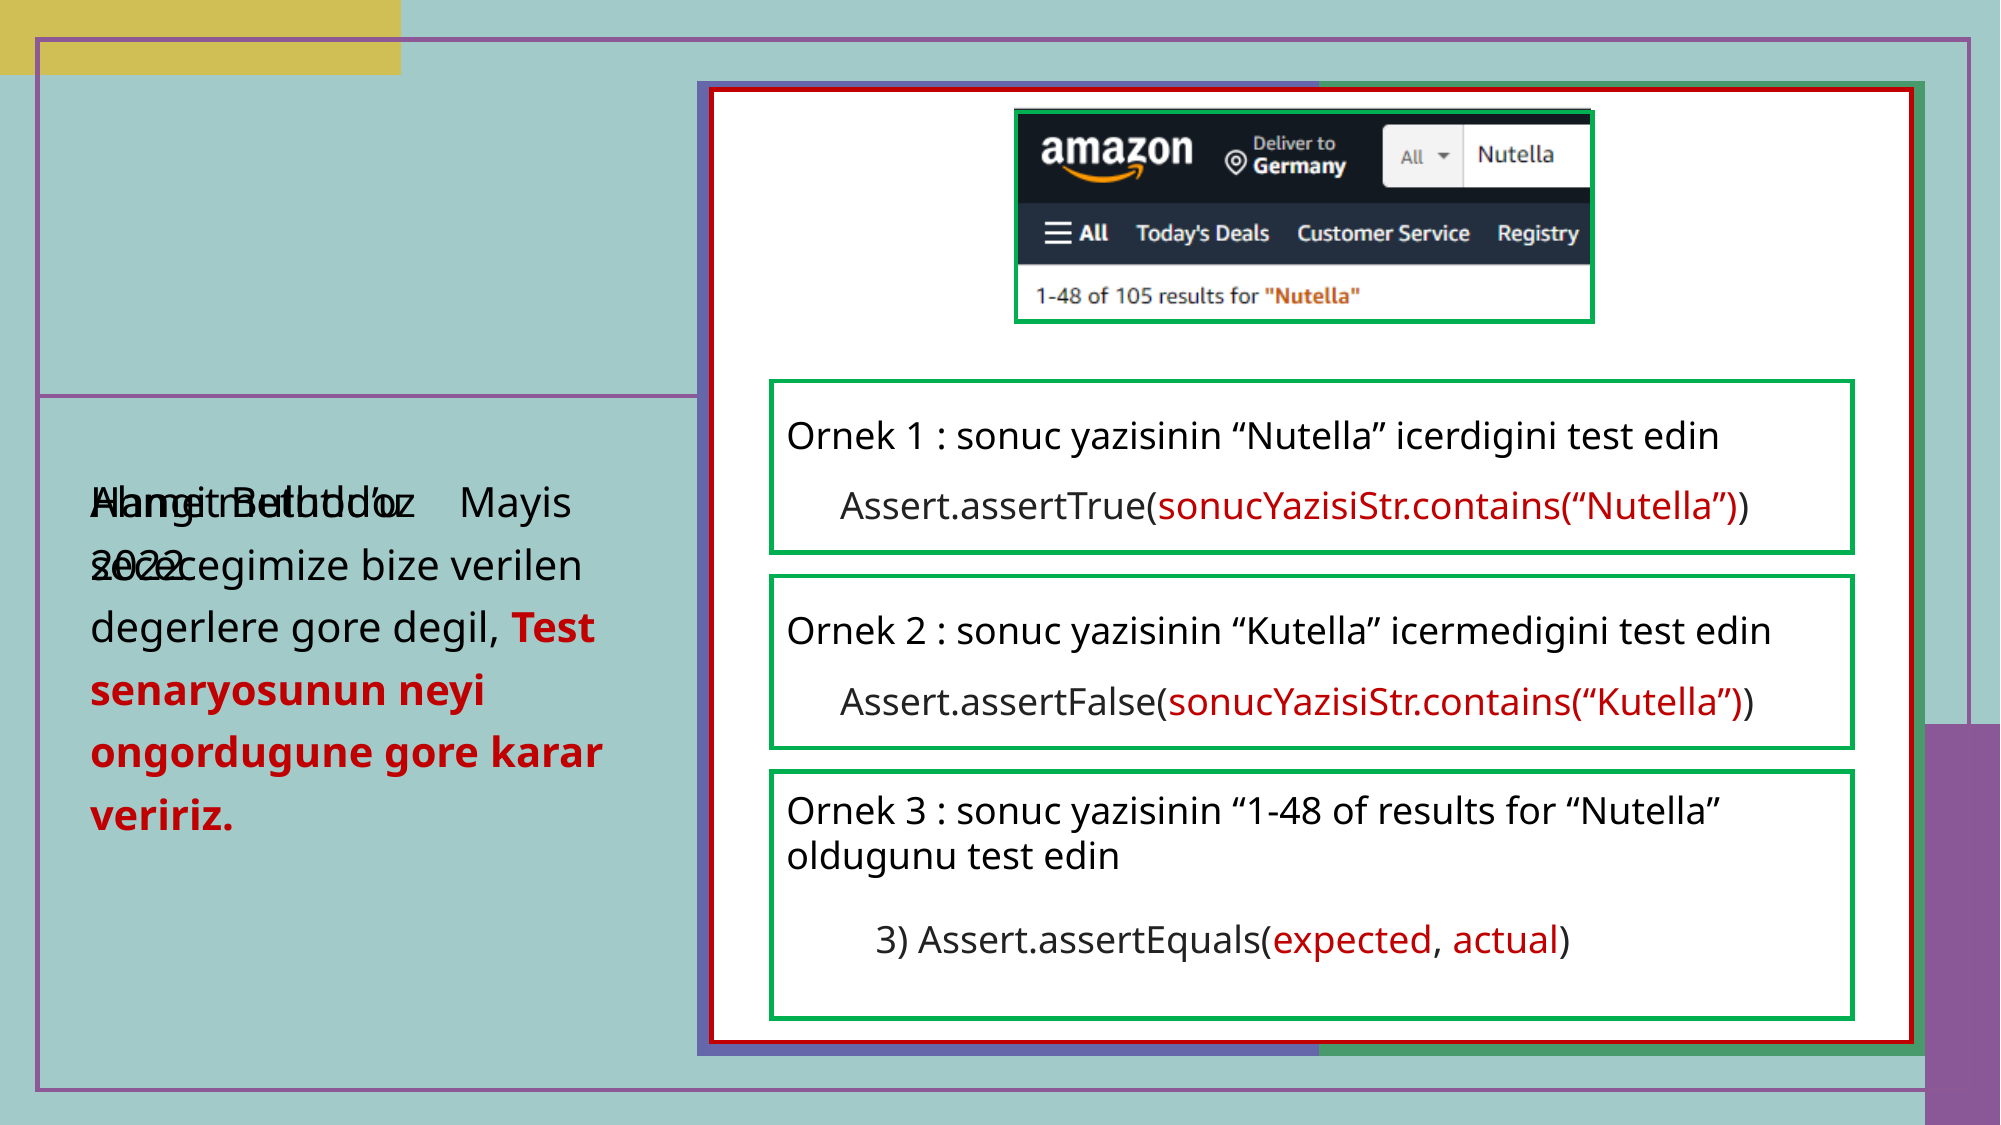

# Assertion Method’lari
Ornek 1 : sonuc yazisinin “Nutella” icerdigini test edin
Hangi method’u sececegimize bize verilen degerlere gore degil, Test senaryosunun neyi ongordugune gore karar veririz.
Ahmet Bulutluoz Mayis 2022
Assert.assertTrue(sonucYazisiStr.contains(“Nutella”))
Ornek 2 : sonuc yazisinin “Kutella” icermedigini test edin
Assert.assertFalse(sonucYazisiStr.contains(“Kutella”))
Ornek 3 : sonuc yazisinin “1-48 of results for “Nutella” oldugunu test edin
3) Assert.assertEquals(expected, actual)